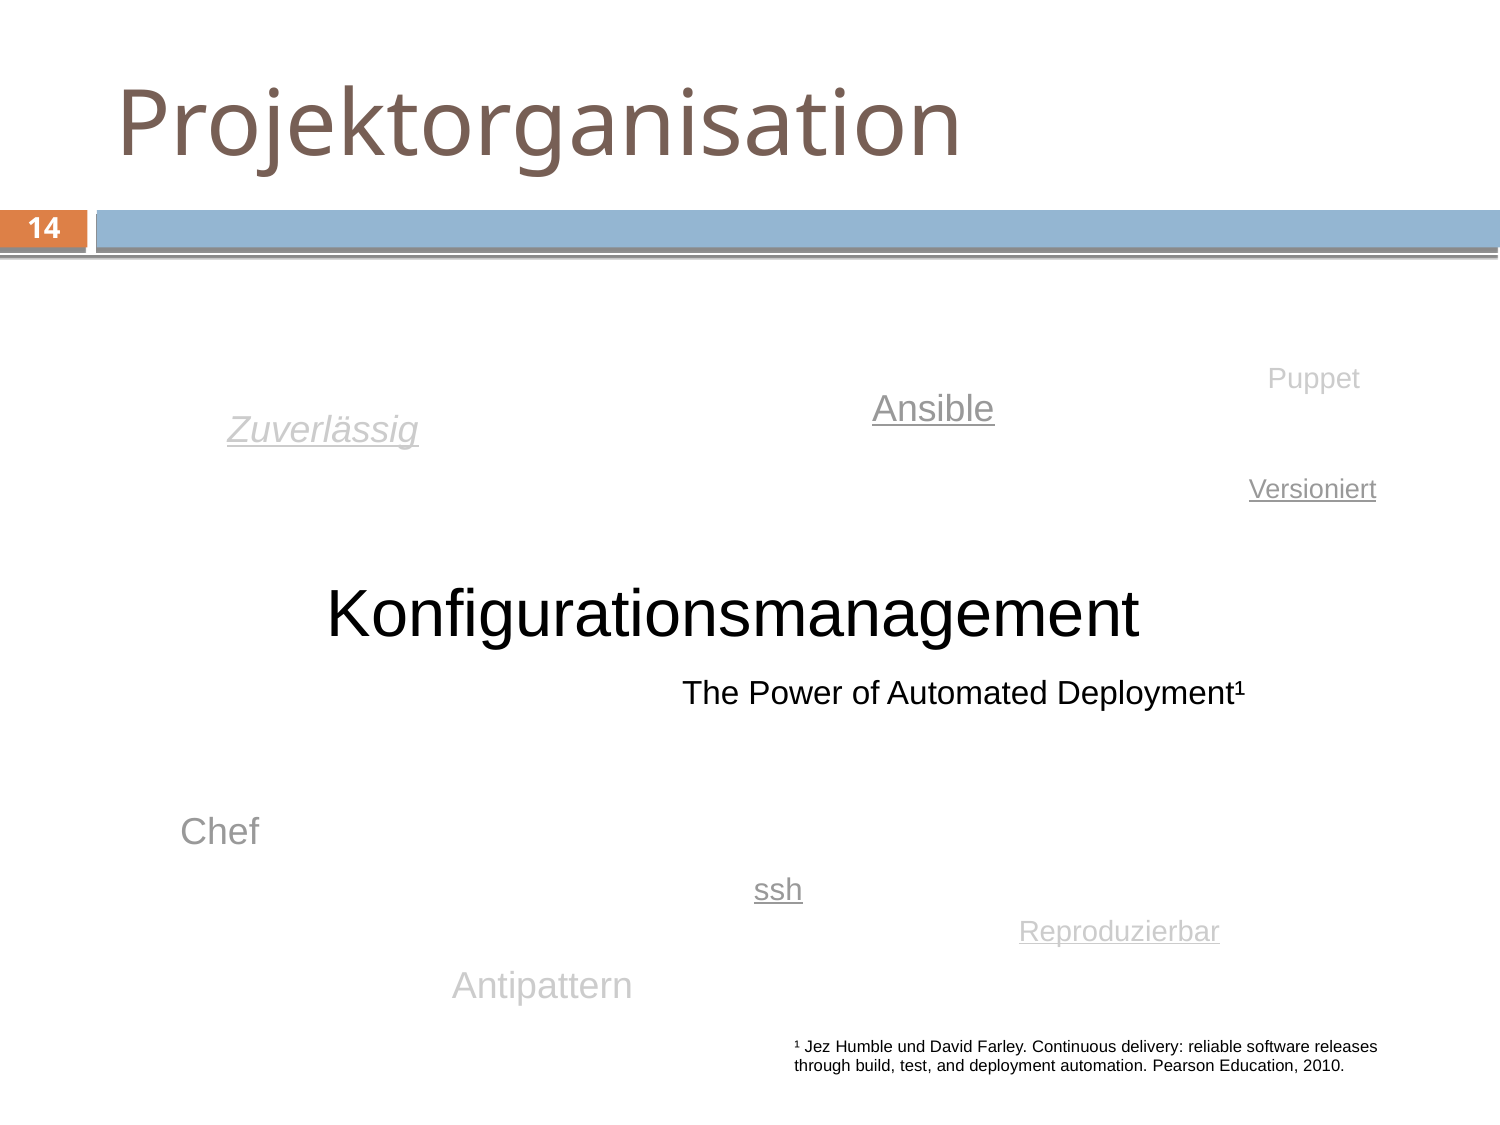

# Projektorganisation
14
Konfigurationsmanagement
Puppet
Ansible
Zuverlässig
Versioniert
The Power of Automated Deployment¹
Chef
ssh
Reproduzierbar
Antipattern
¹ Jez Humble und David Farley. Continuous delivery: reliable software releases
through build, test, and deployment automation. Pearson Education, 2010.